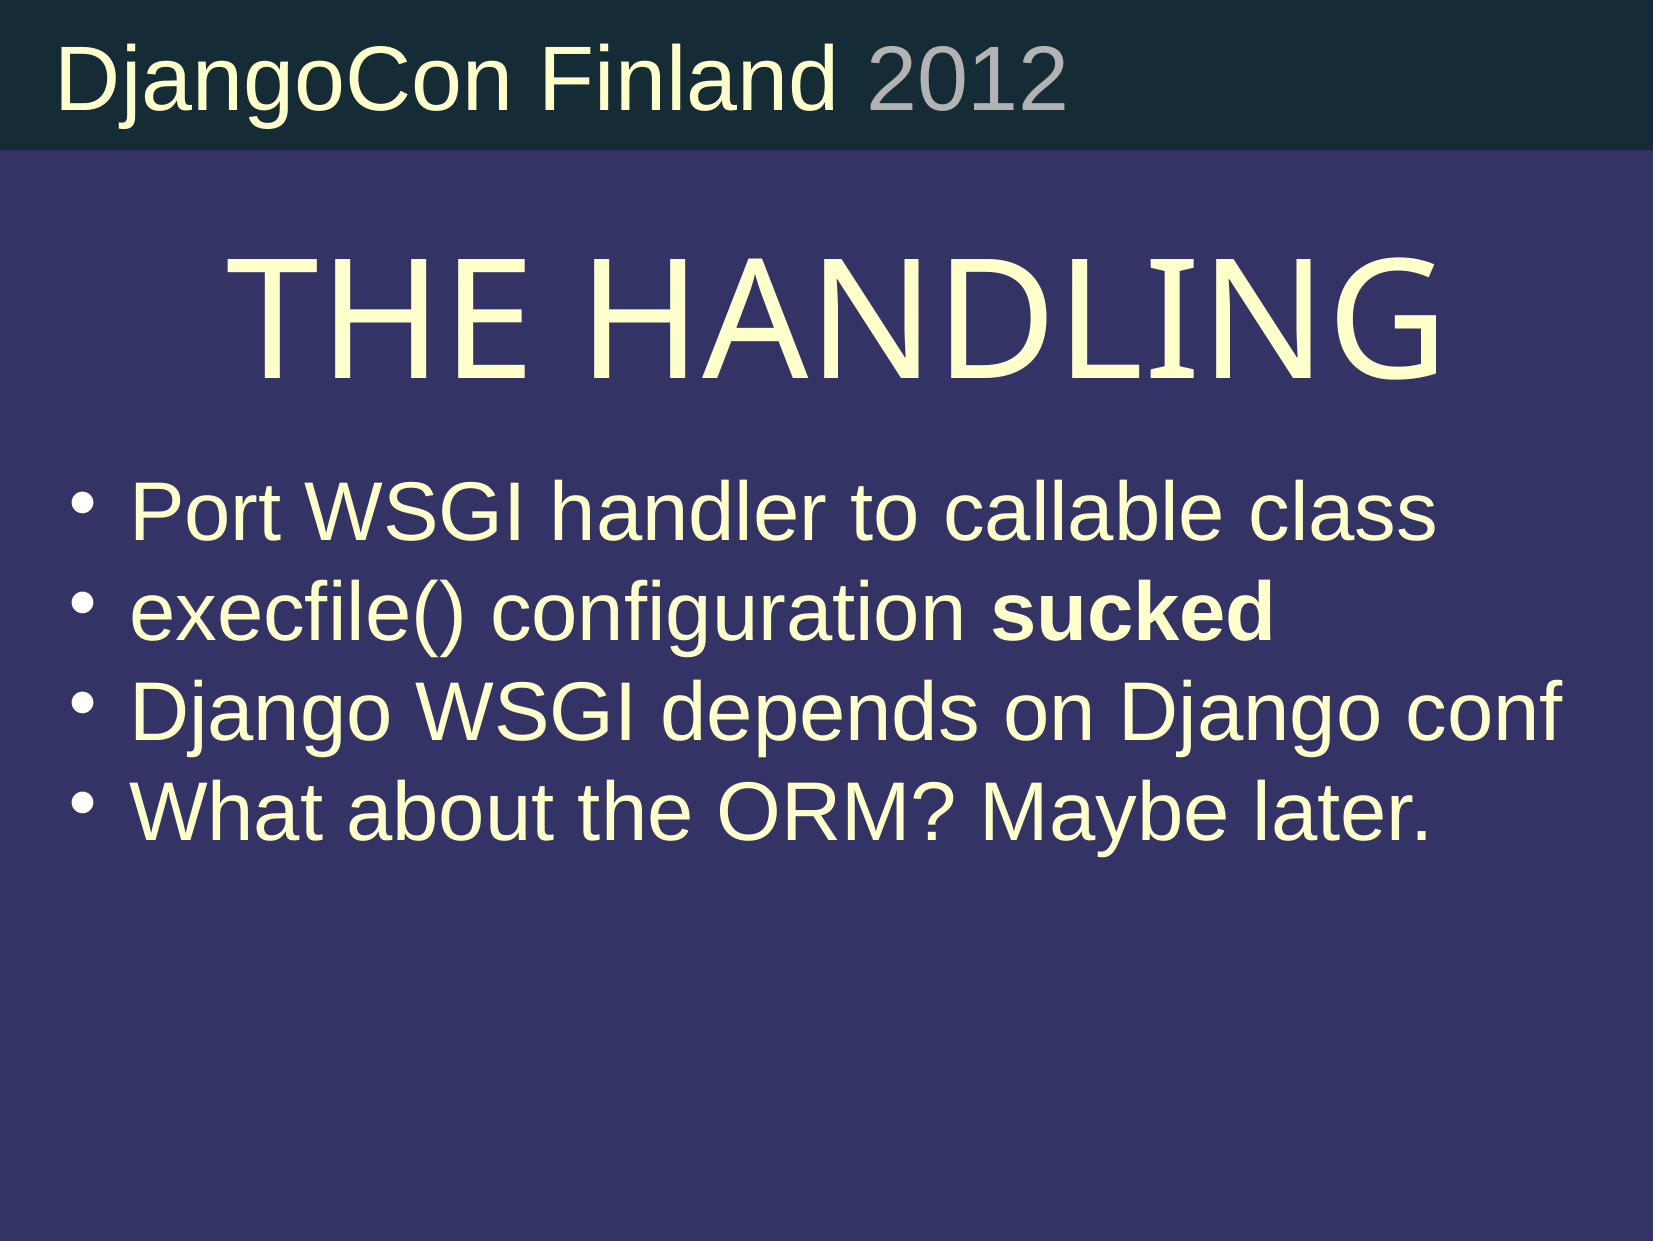

# DjangoCon Finland 2012
THE HANDLING
 Port WSGI handler to callable class
 execfile() configuration sucked
 Django WSGI depends on Django conf
 What about the ORM? Maybe later.